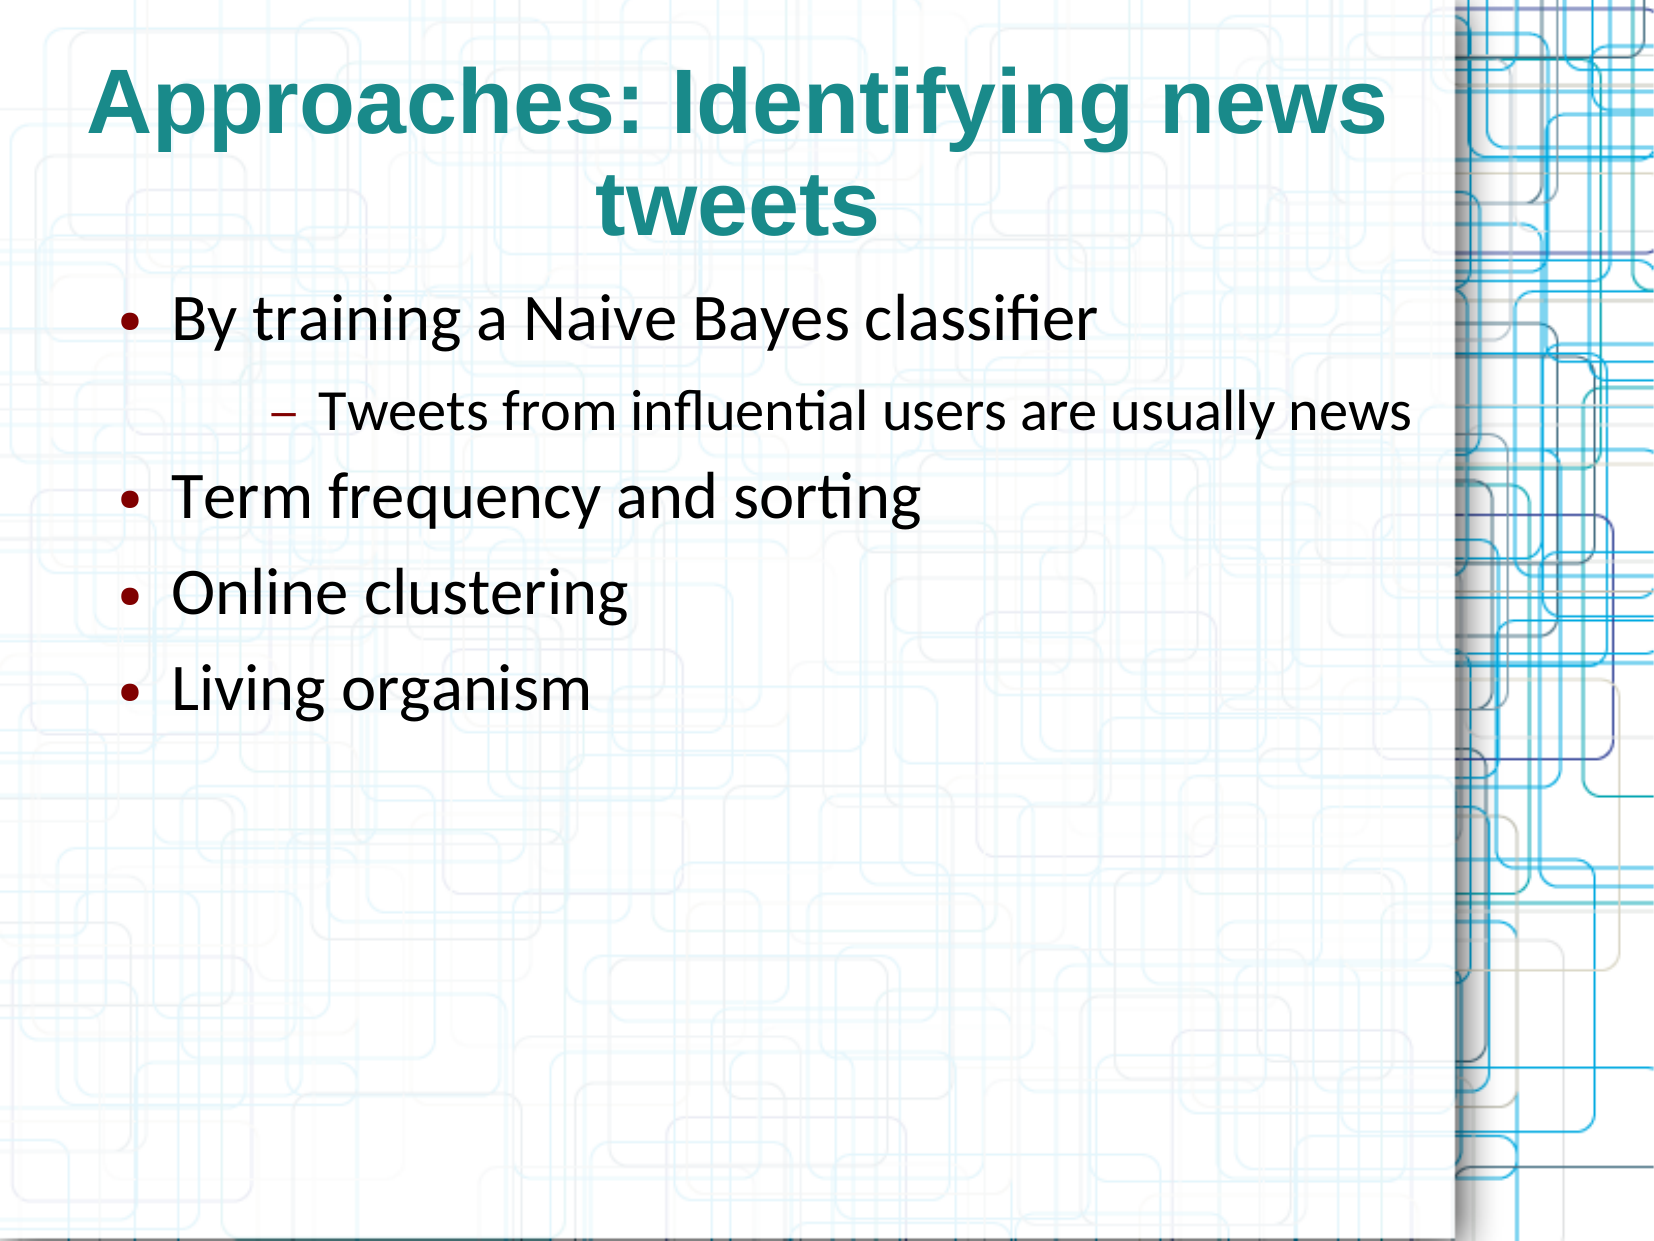

# Approaches: Identifying news tweets
By training a Naive Bayes classifier
Tweets from influential users are usually news
Term frequency and sorting
Online clustering
Living organism